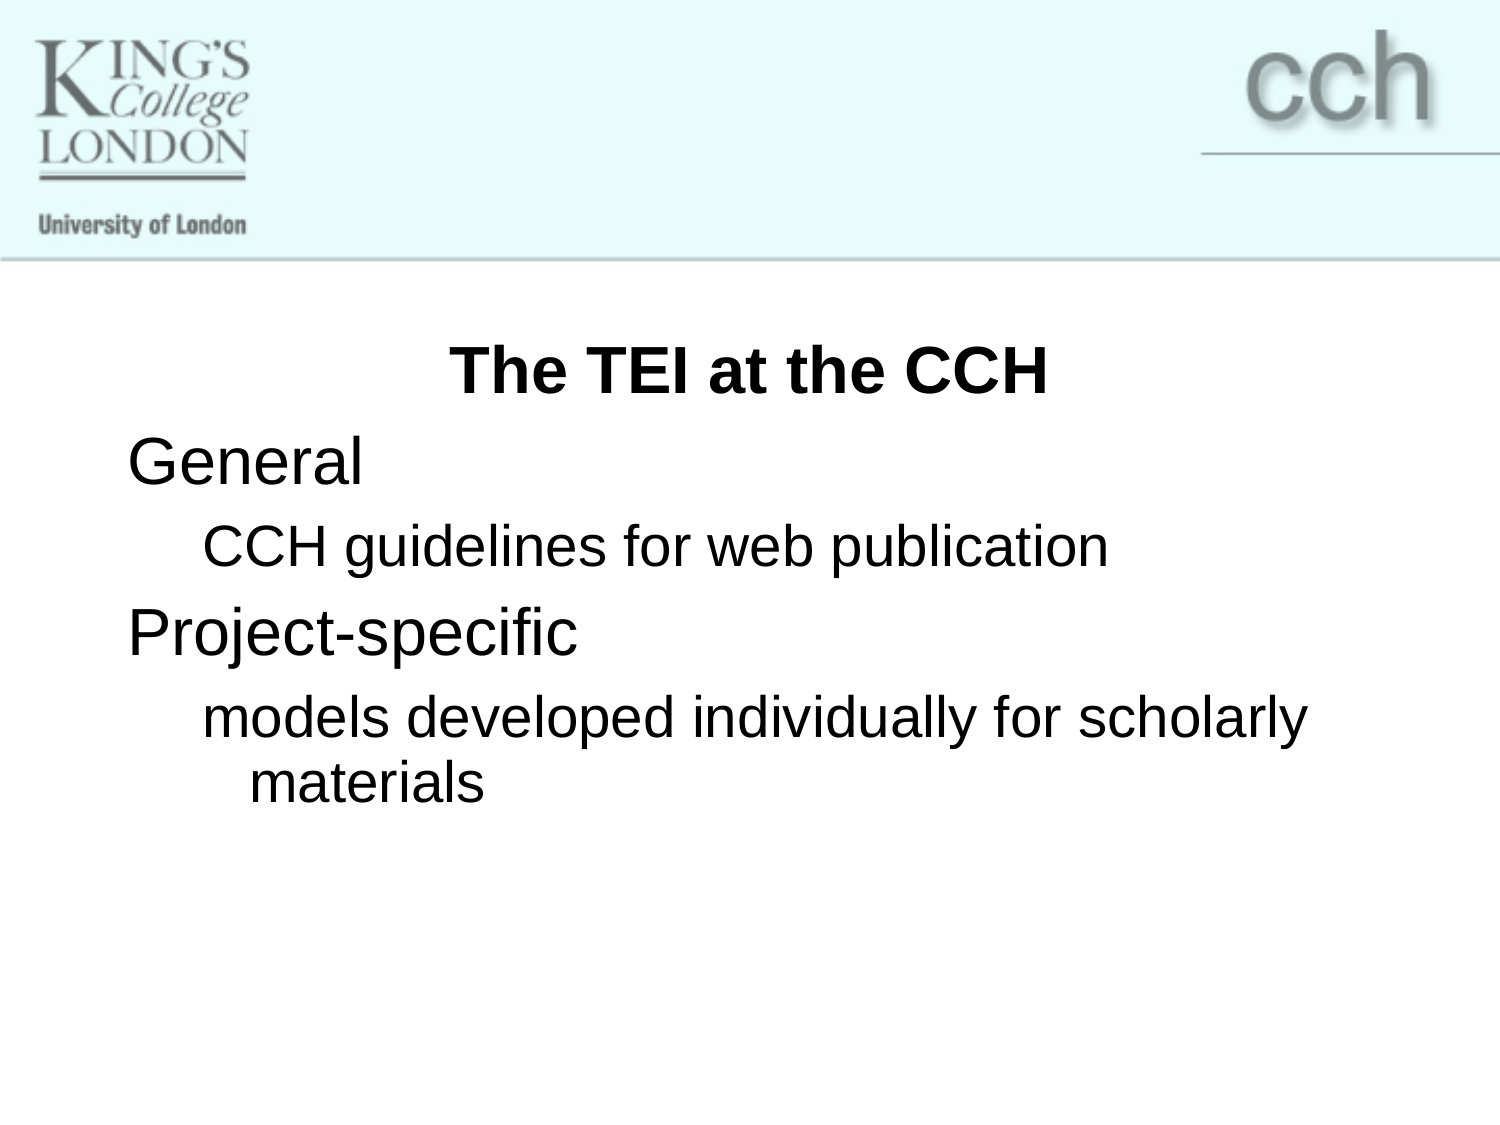

# The TEI at the CCH
General
CCH guidelines for web publication
Project-specific
models developed individually for scholarly materials